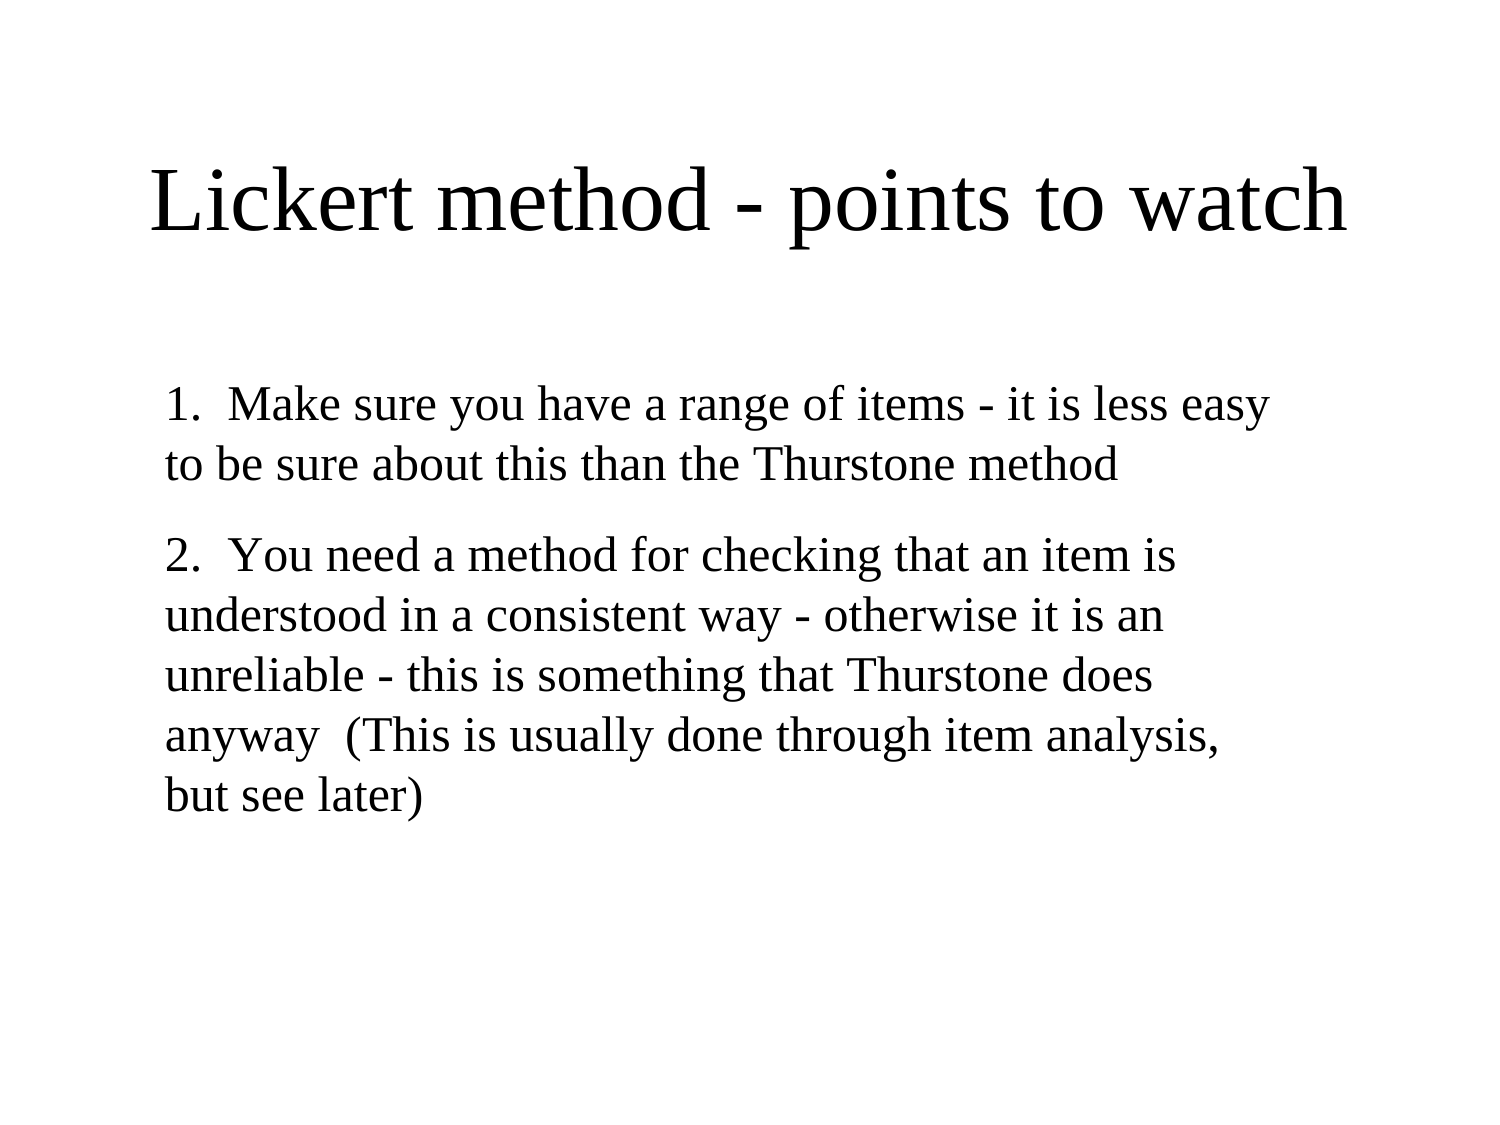

# Lickert method - points to watch
1. Make sure you have a range of items - it is less easy to be sure about this than the Thurstone method
2. You need a method for checking that an item is understood in a consistent way - otherwise it is an unreliable - this is something that Thurstone does anyway (This is usually done through item analysis, but see later)